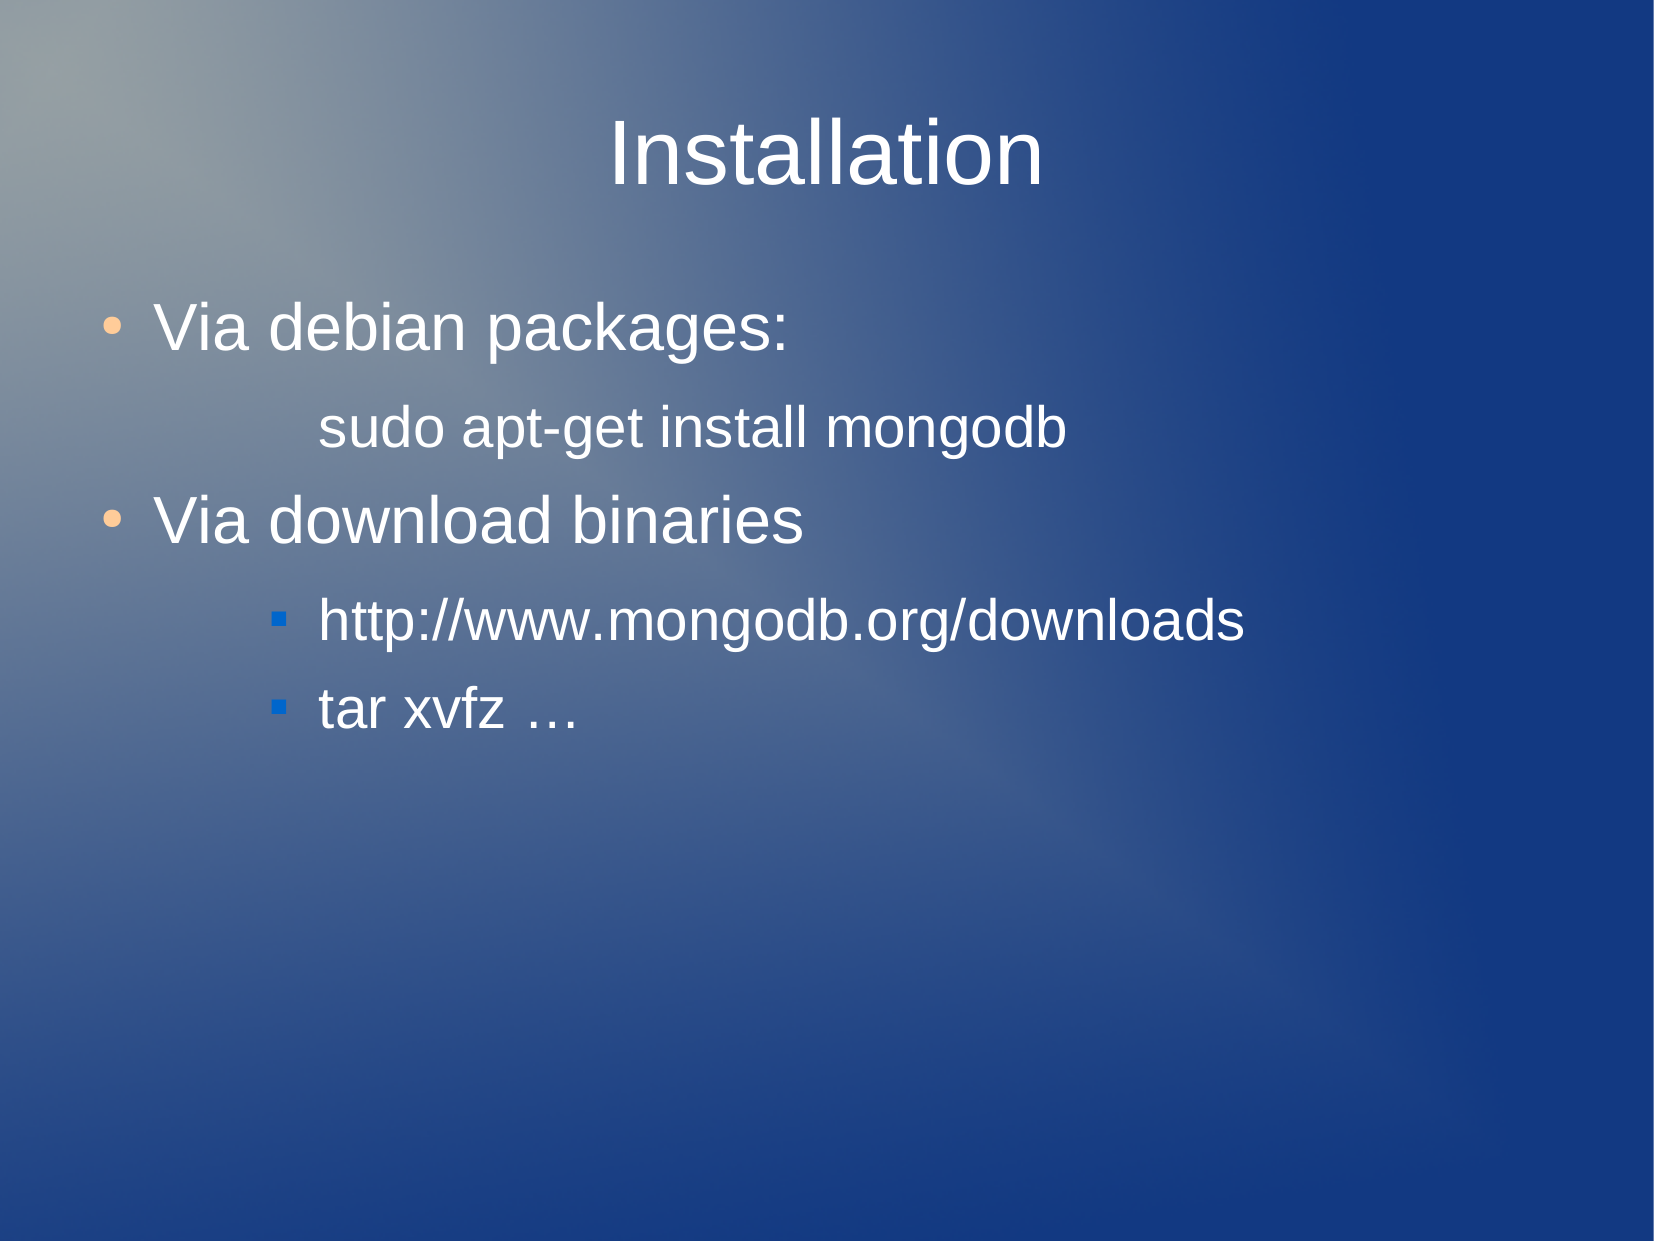

# Installation
Via debian packages:
sudo apt-get install mongodb
Via download binaries
http://www.mongodb.org/downloads
tar xvfz …